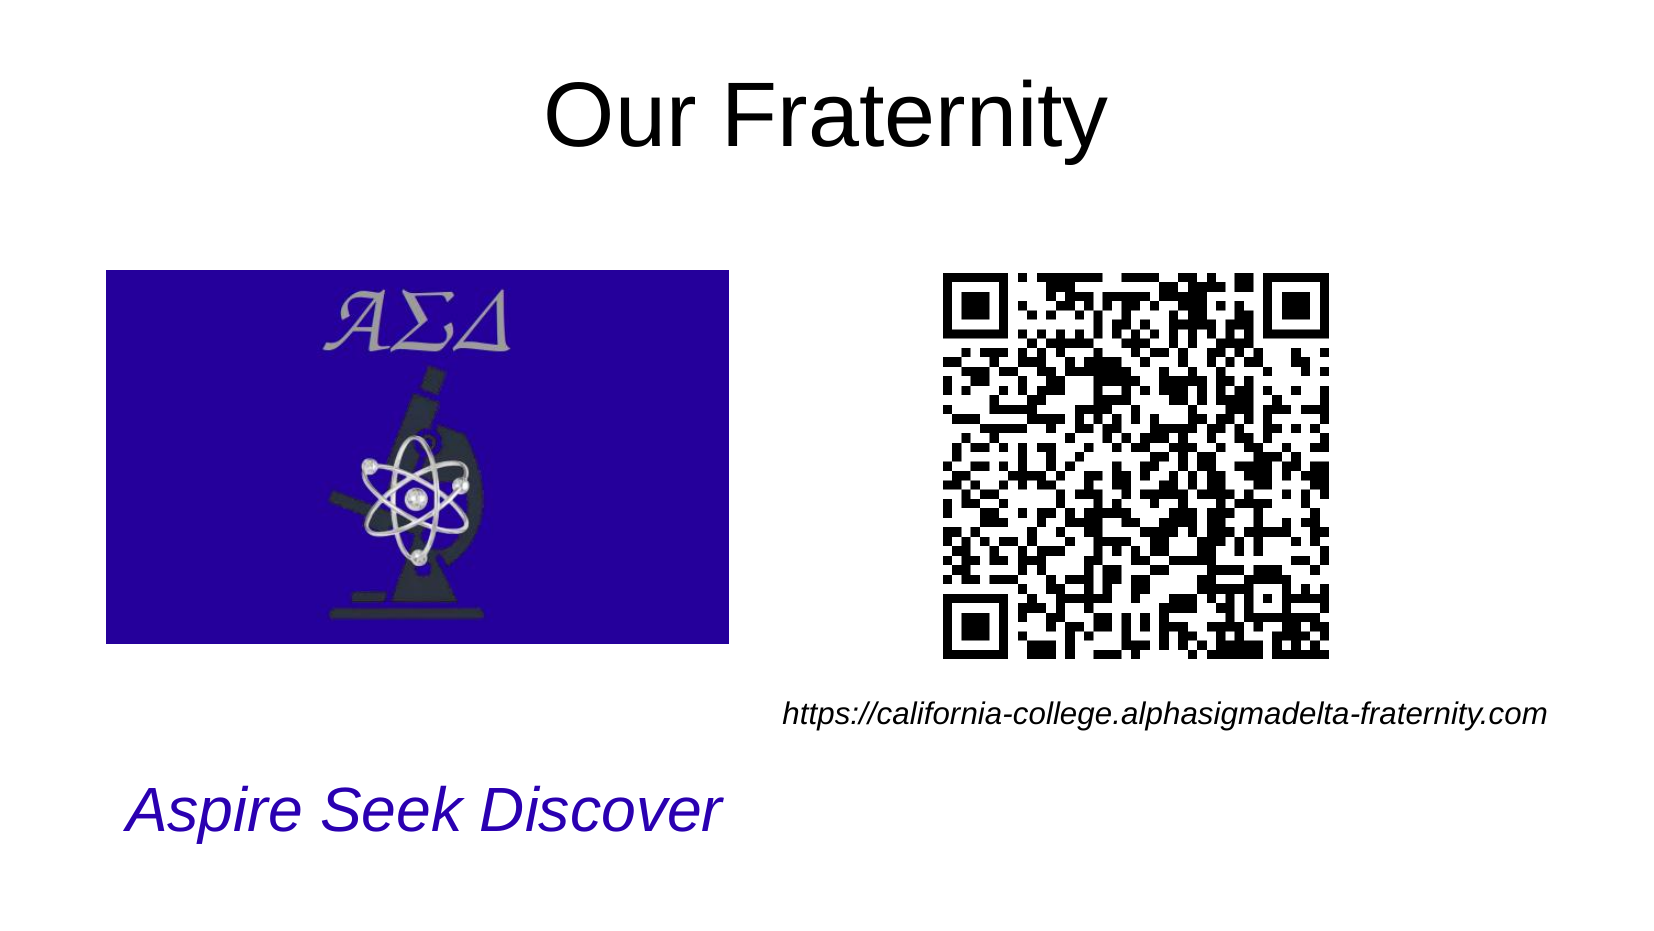

# Our Fraternity
https://california-college.alphasigmadelta-fraternity.com
Aspire Seek Discover